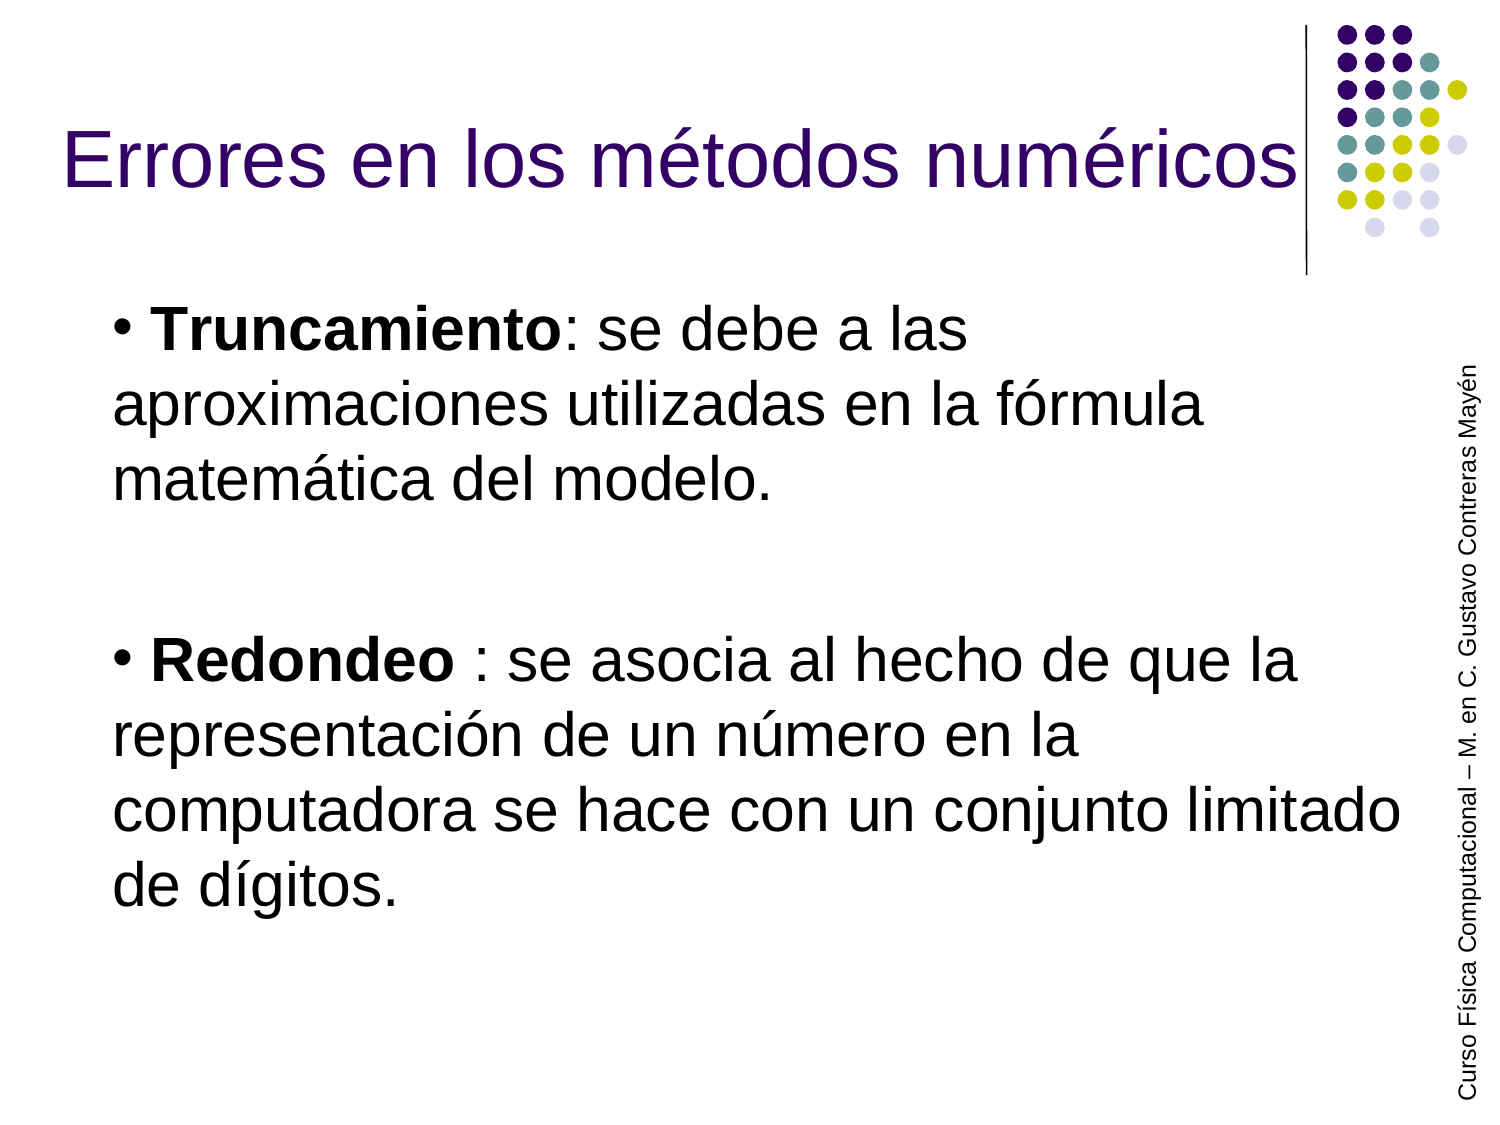

Errores en los métodos numéricos
 Truncamiento: se debe a las aproximaciones utilizadas en la fórmula matemática del modelo.
 Redondeo : se asocia al hecho de que la representación de un número en la computadora se hace con un conjunto limitado de dígitos.